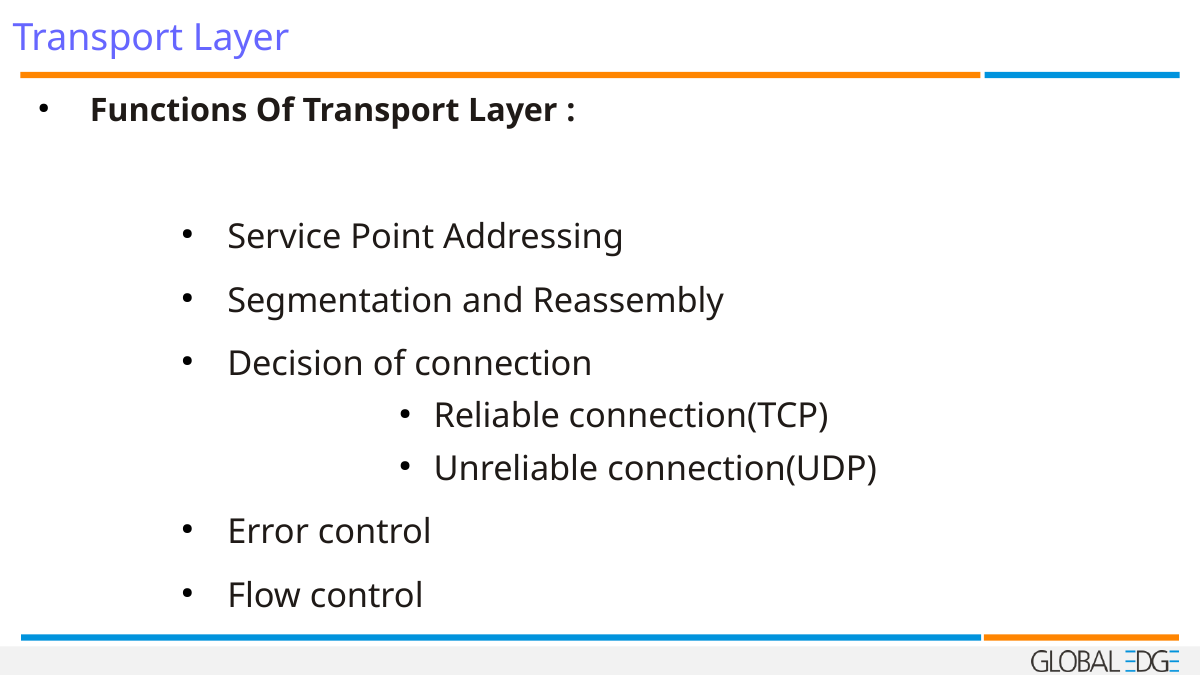

# Transport Layer
Functions Of Transport Layer :
Service Point Addressing
Segmentation and Reassembly
Decision of connection
Reliable connection(TCP)
Unreliable connection(UDP)
Error control
Flow control